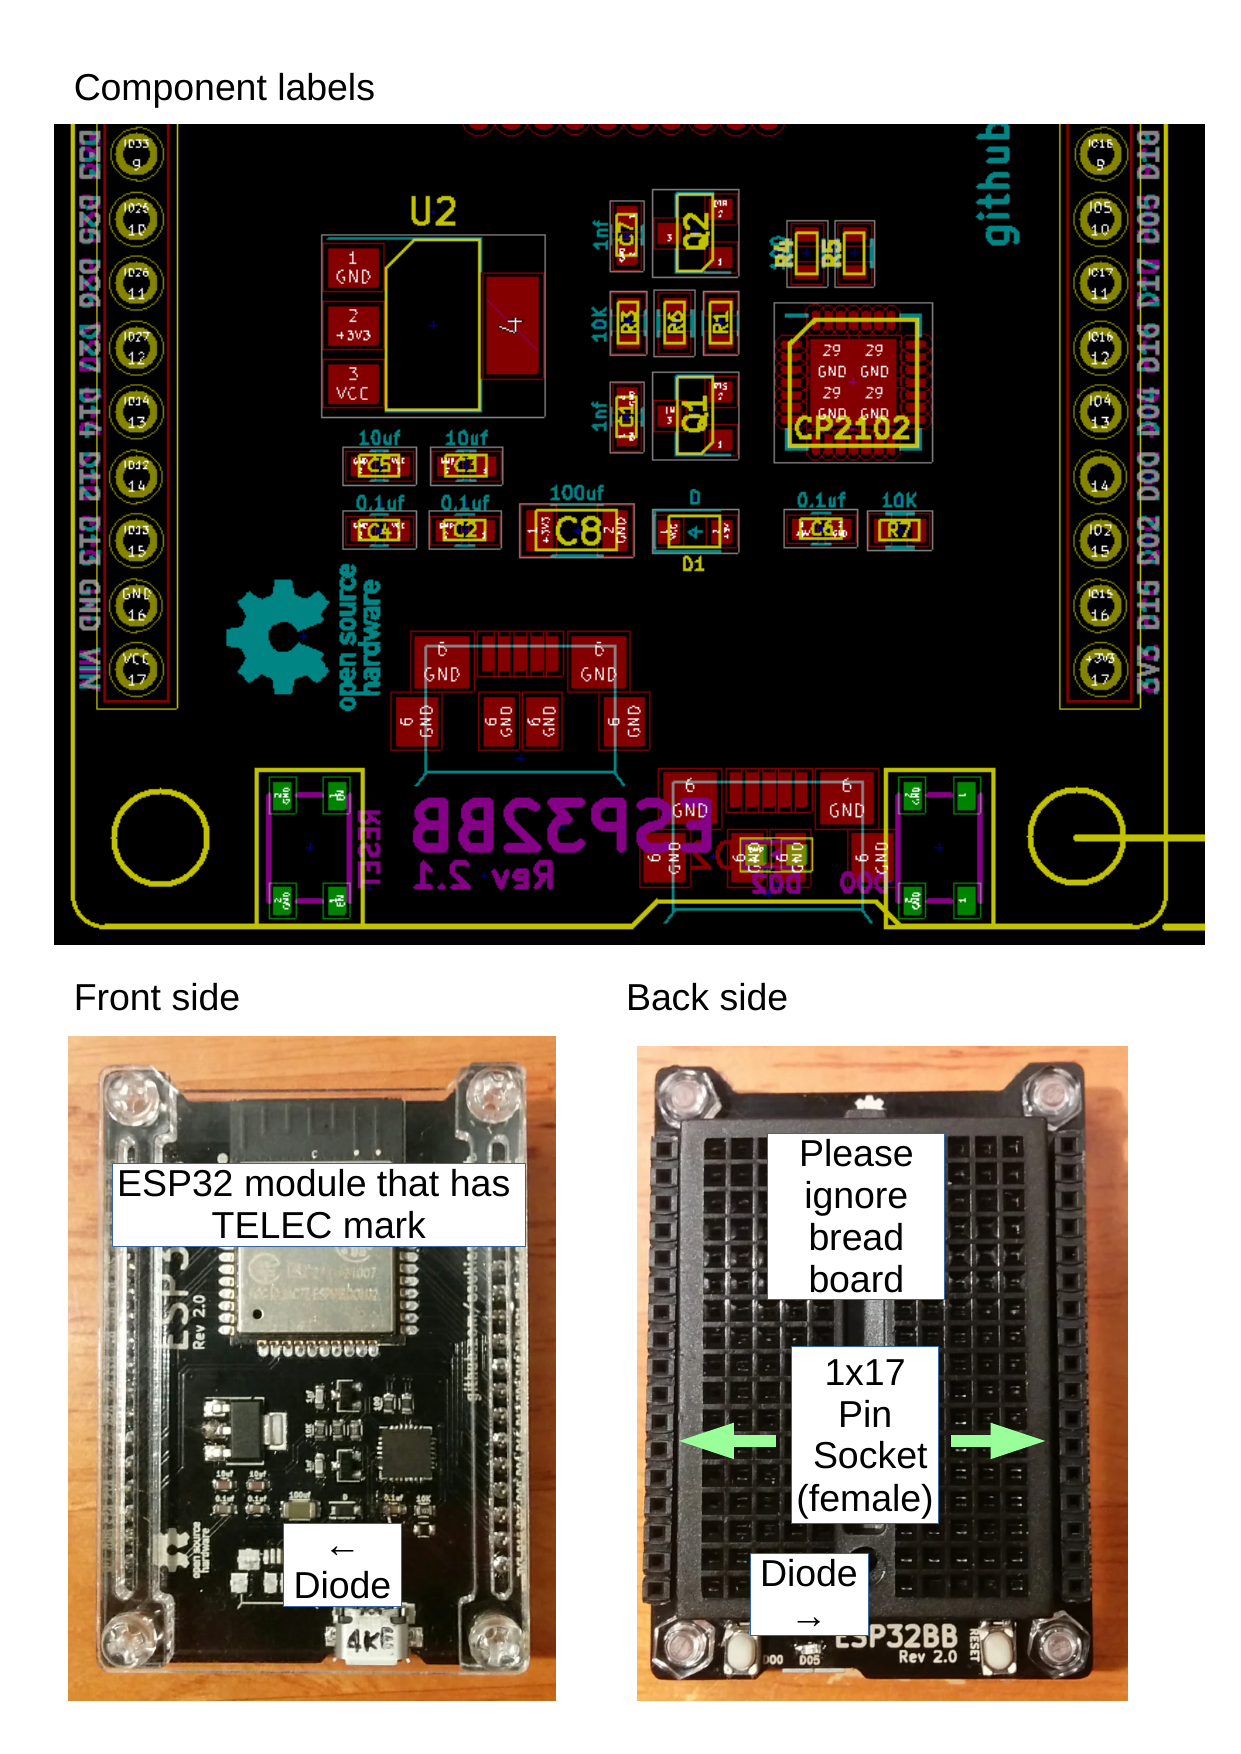

Component labels
Front side
Back side
Please
ignore
bread
board
ESP32 module that has
TELEC mark
1x17
Pin
 Socket
(female)
←
Diode
Diode
→